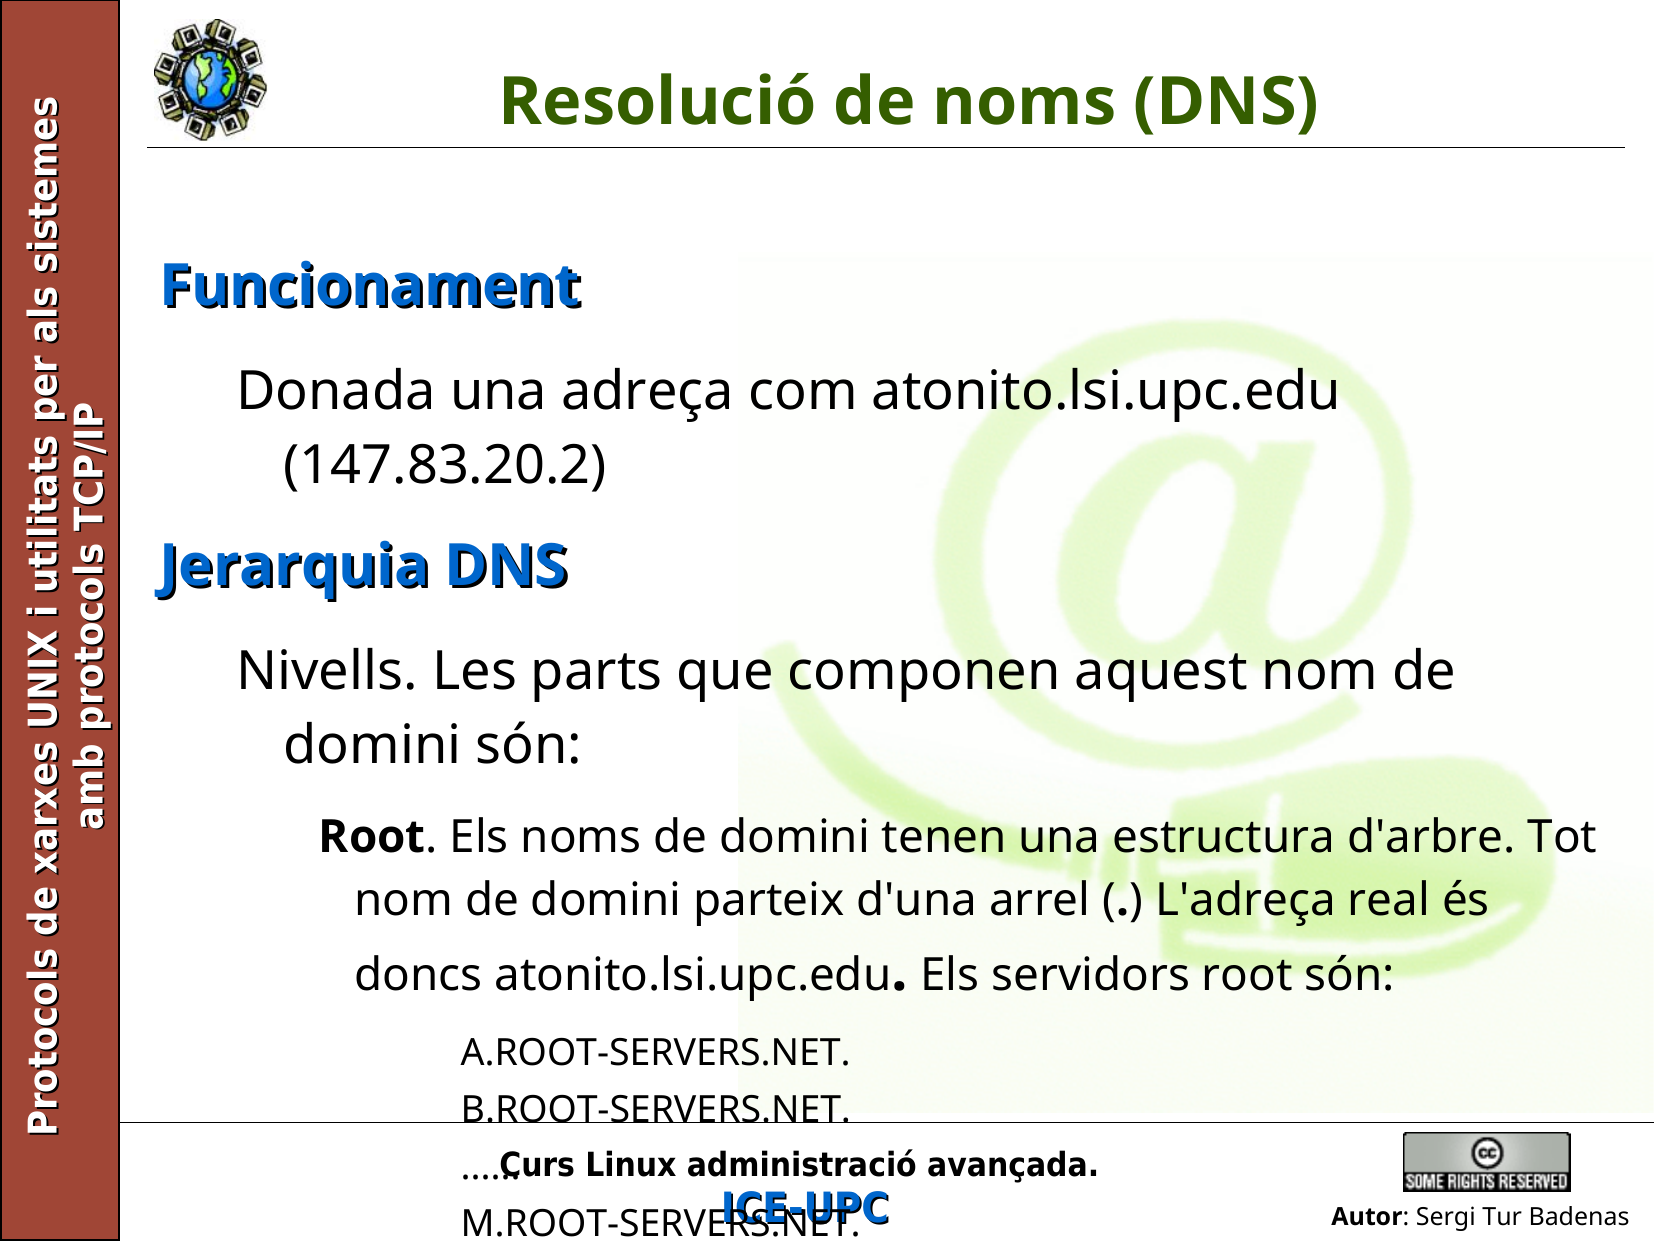

# Resolució de noms (DNS)
Funcionament
Donada una adreça com atonito.lsi.upc.edu (147.83.20.2)
Jerarquia DNS
Nivells. Les parts que componen aquest nom de domini són:
Root. Els noms de domini tenen una estructura d'arbre. Tot nom de domini parteix d'una arrel (.) L'adreça real és doncs atonito.lsi.upc.edu. Els servidors root són:
A.ROOT-SERVERS.NET.
B.ROOT-SERVERS.NET.
......
M.ROOT-SERVERS.NET.